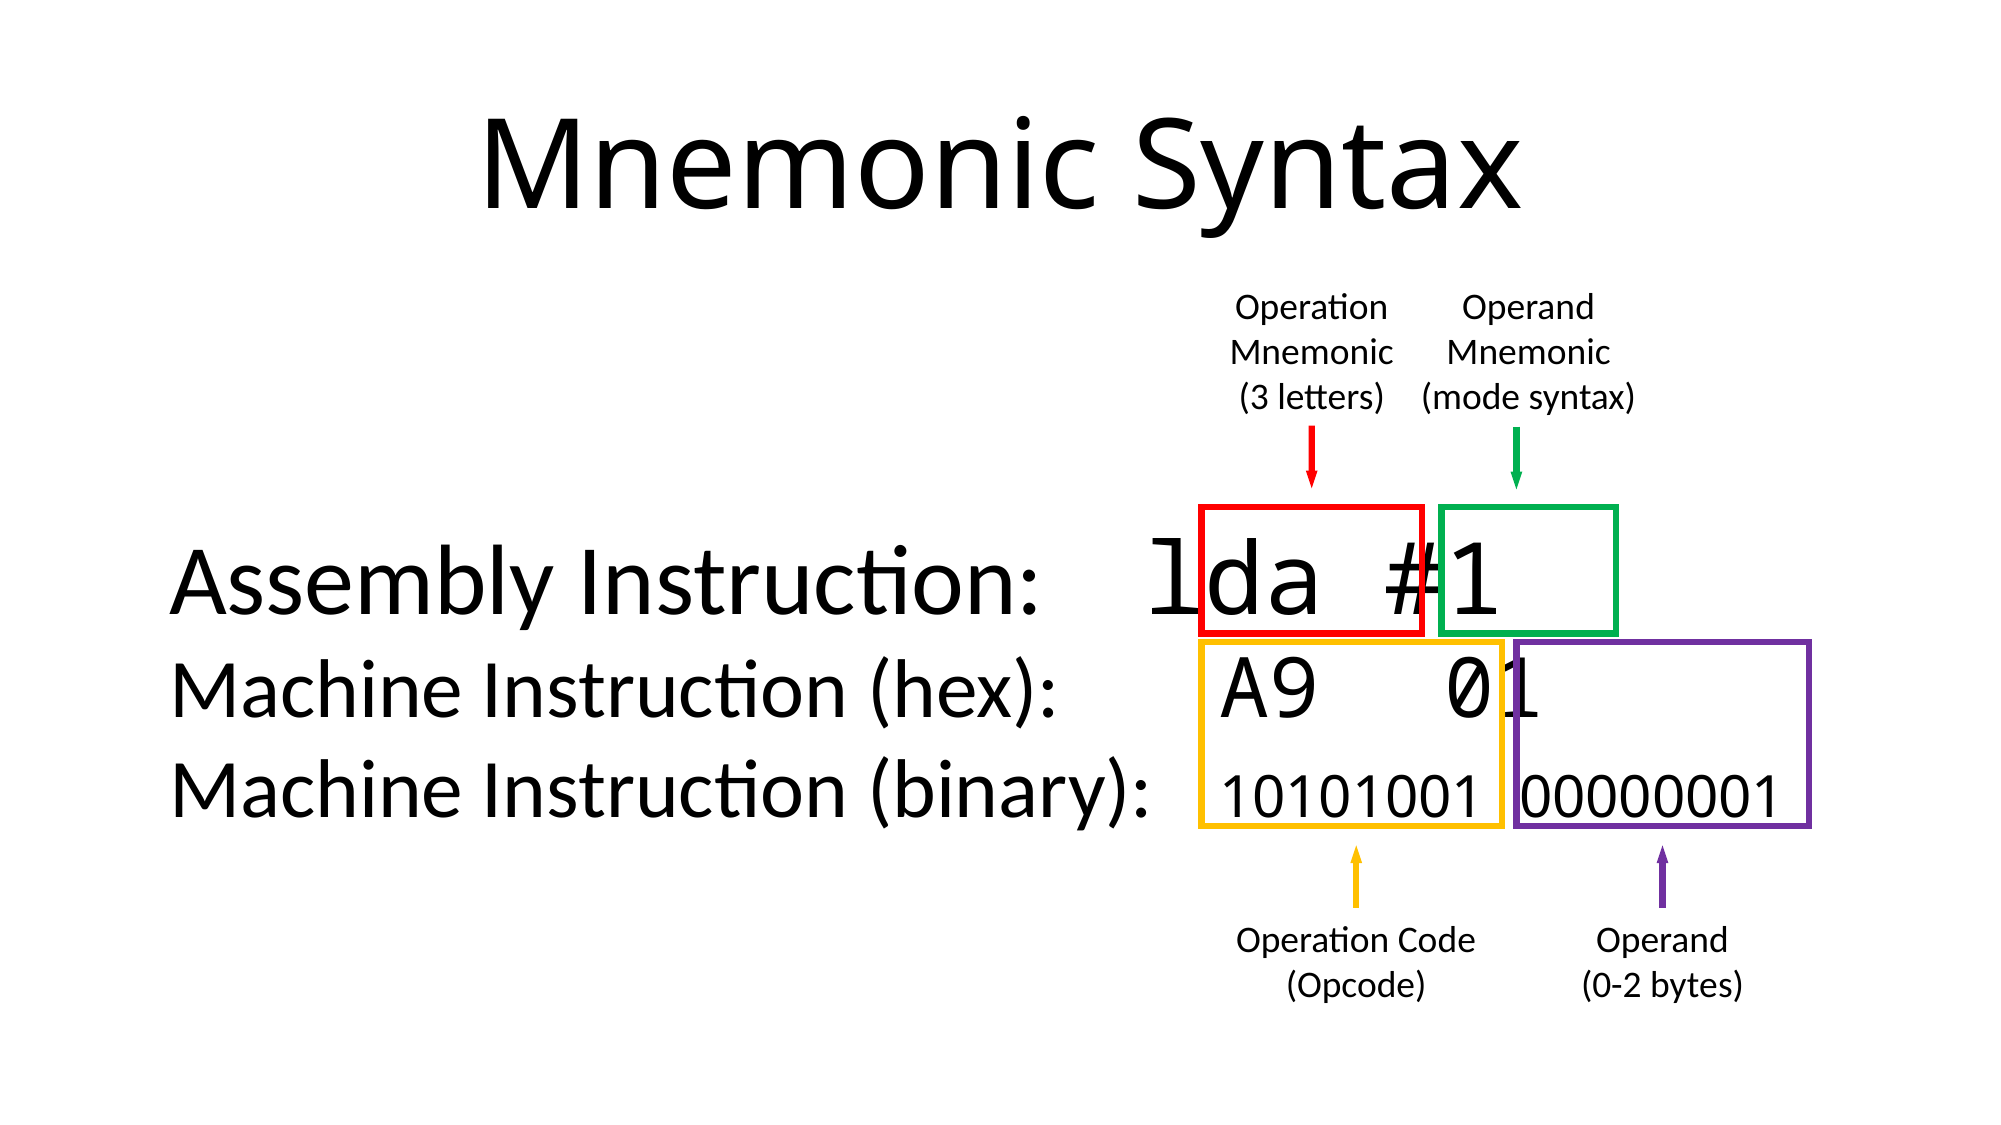

# Mnemonic Syntax
Operation
Mnemonic
(3 letters)
Operand
Mnemonic
(mode syntax)
Assembly Instruction: 	lda #1
Machine Instruction (hex): 	A9 	01
Machine Instruction (binary): 	10101001	00000001
Operation Code
(Opcode)
Operand
(0-2 bytes)